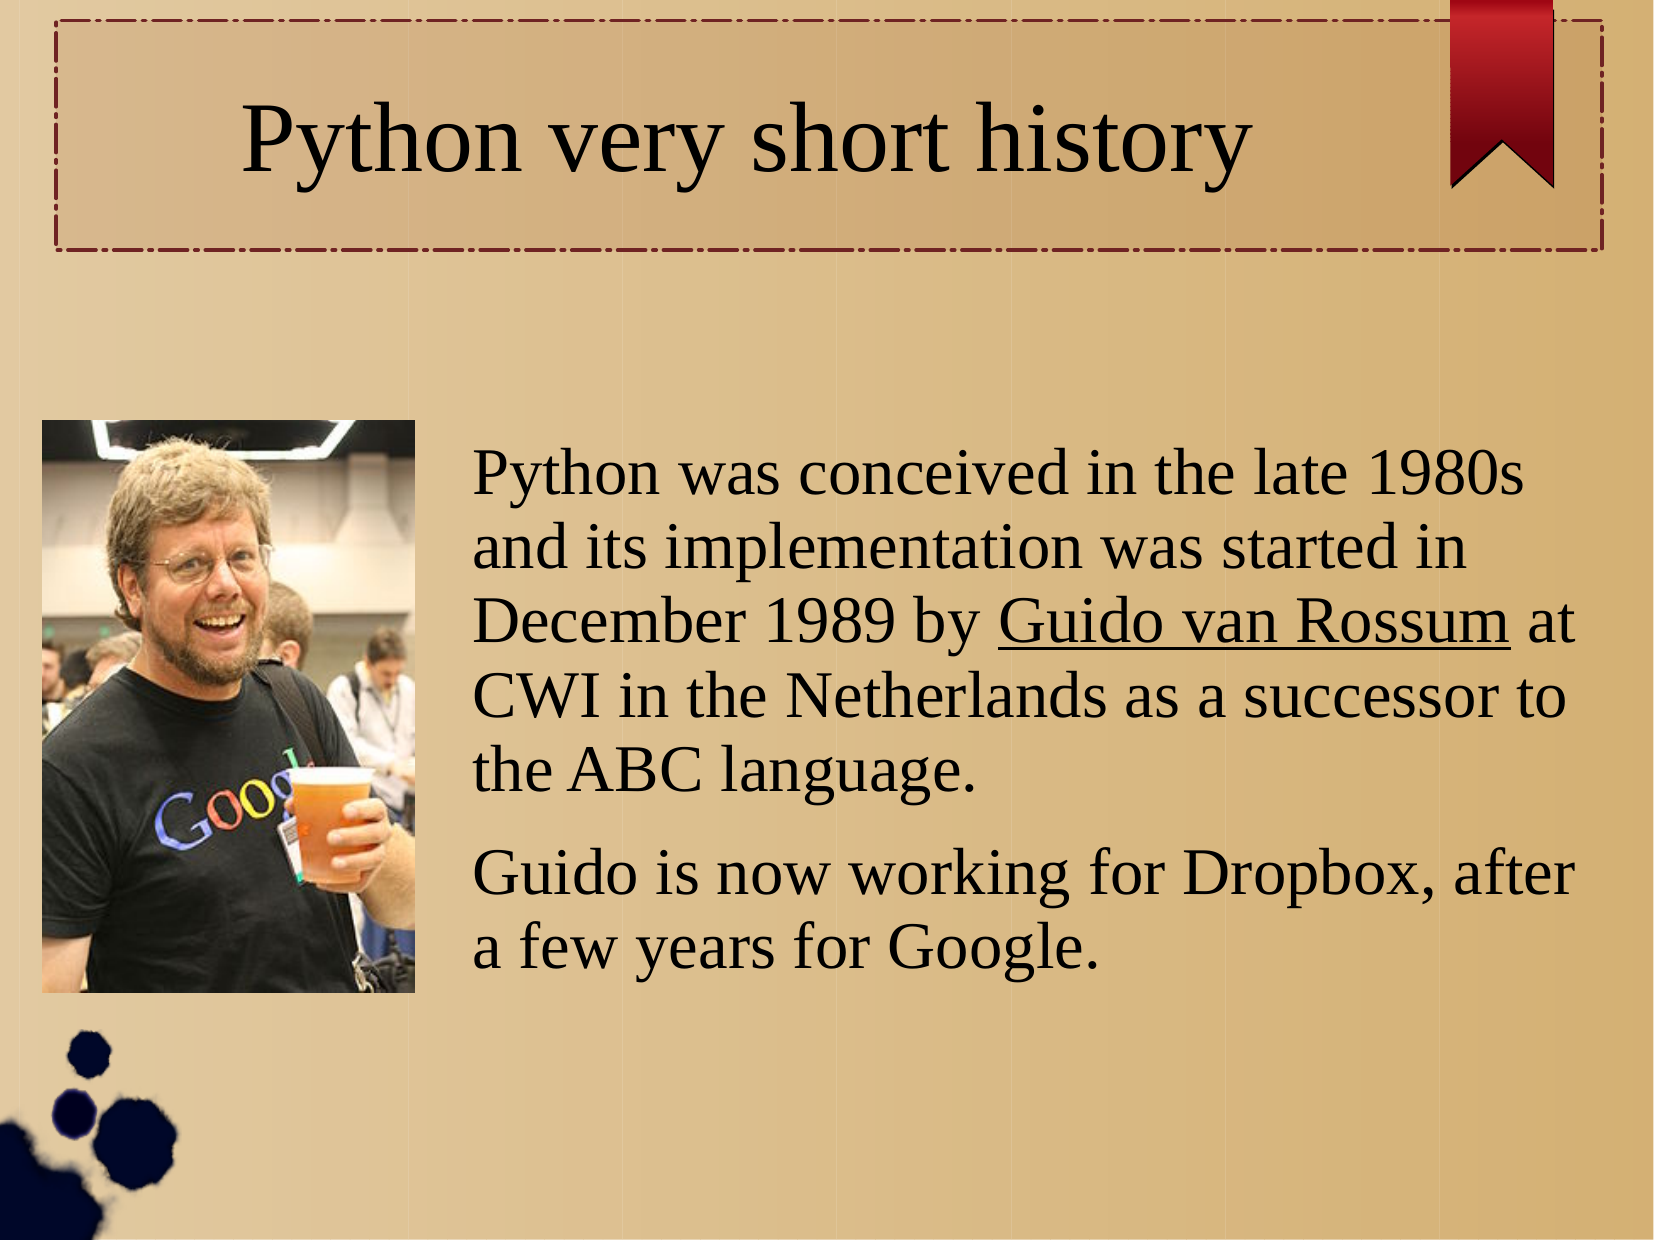

# Python very short history
Python was conceived in the late 1980s and its implementation was started in December 1989 by Guido van Rossum at CWI in the Netherlands as a successor to the ABC language.
Guido is now working for Dropbox, after a few years for Google.